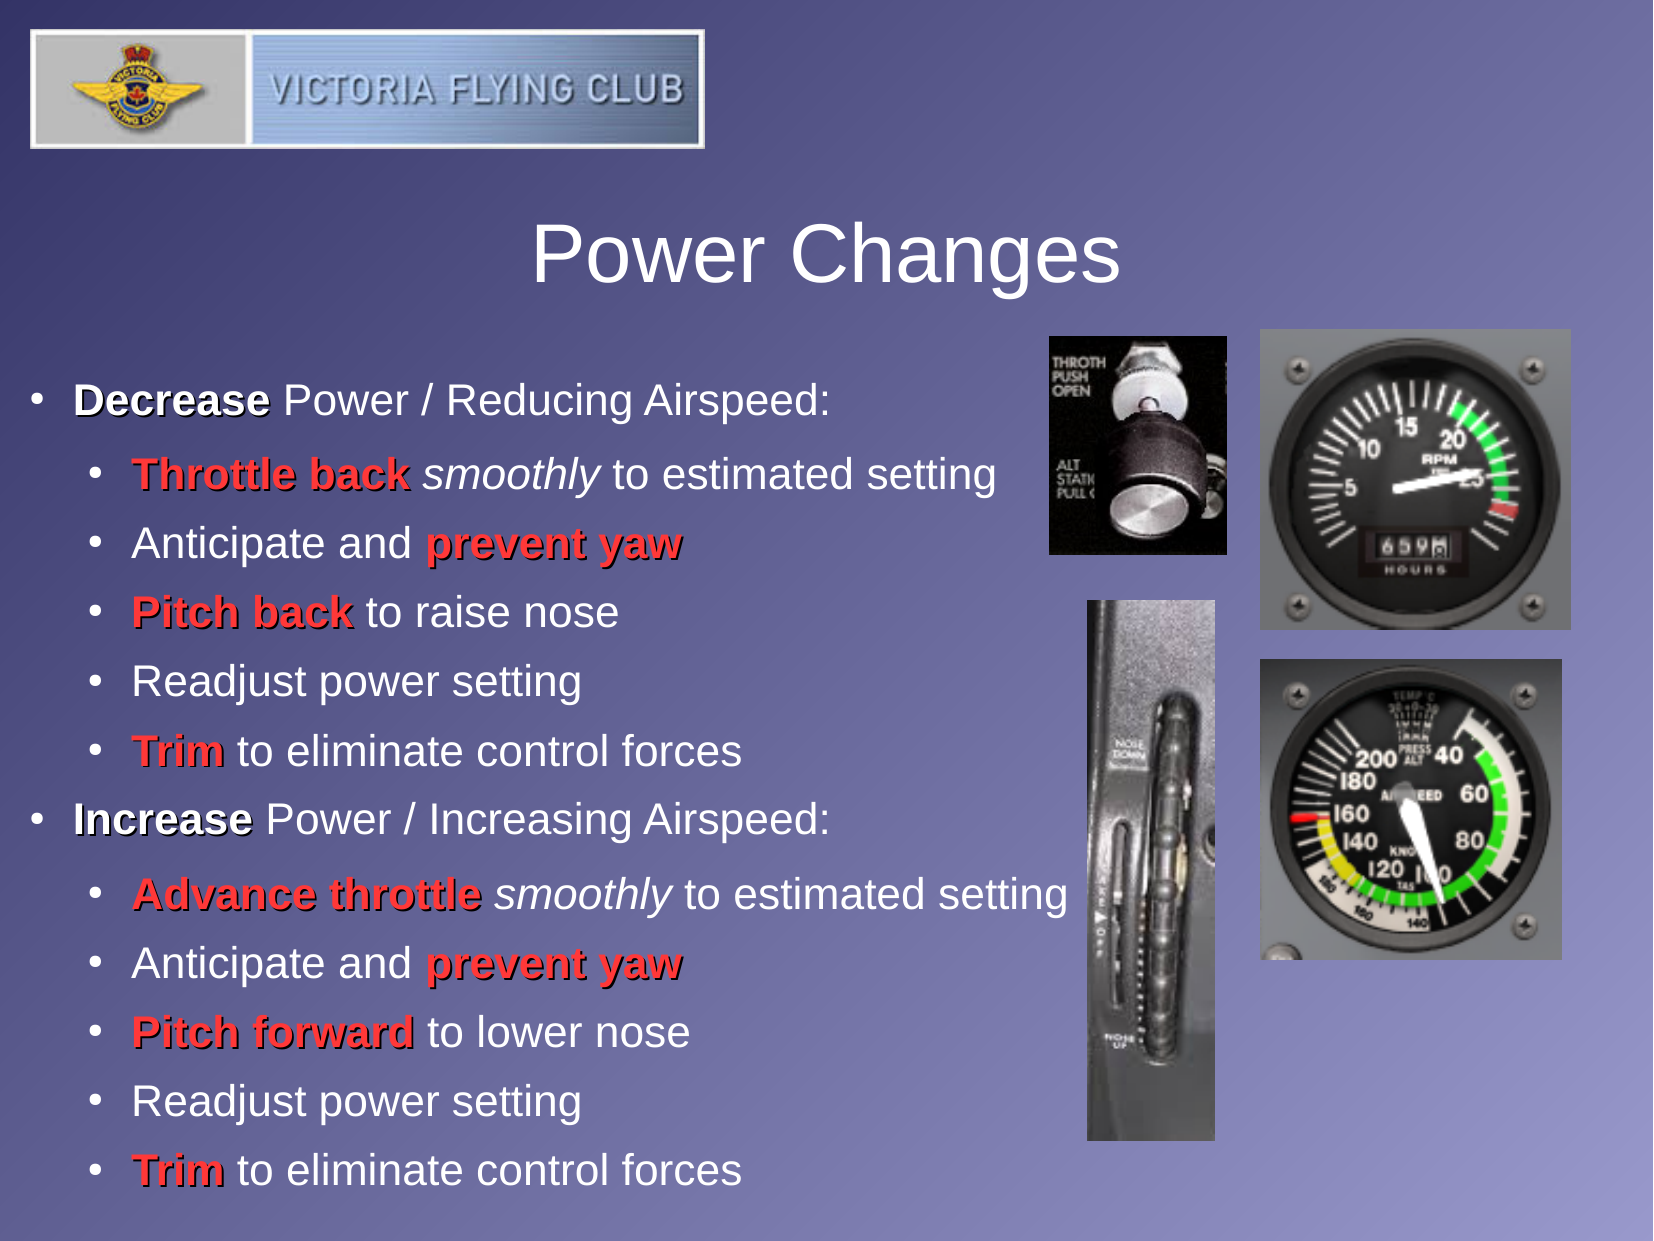

# Power Changes
Decrease Power / Reducing Airspeed:
Throttle back smoothly to estimated setting
Anticipate and prevent yaw
Pitch back to raise nose
Readjust power setting
Trim to eliminate control forces
Increase Power / Increasing Airspeed:
Advance throttle smoothly to estimated setting
Anticipate and prevent yaw
Pitch forward to lower nose
Readjust power setting
Trim to eliminate control forces